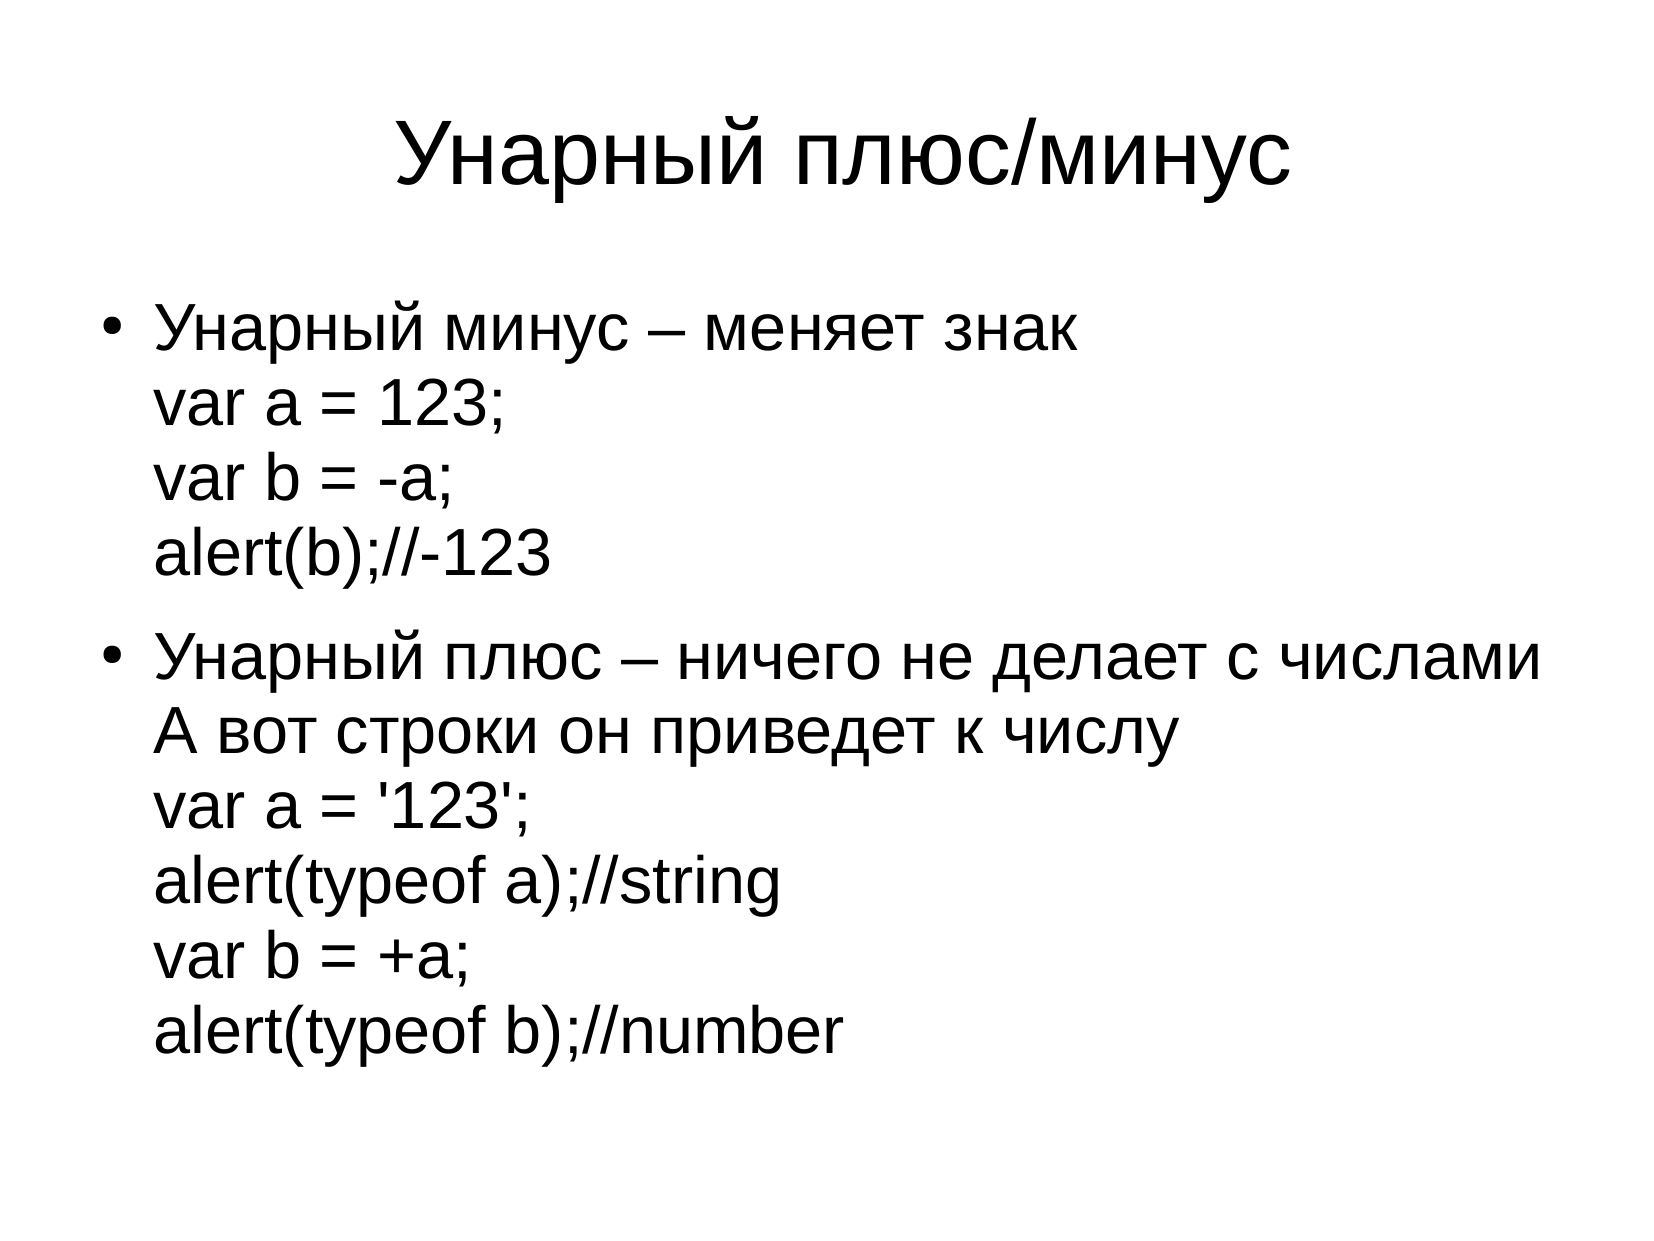

# Унарный плюс/минус
Унарный минус – меняет знак
var a = 123;
var b = -a;
alert(b);//-123
Унарный плюс – ничего не делает с числами
А вот строки он приведет к числу
var a = '123';
alert(typeof a);//string
var b = +a;
alert(typeof b);//number